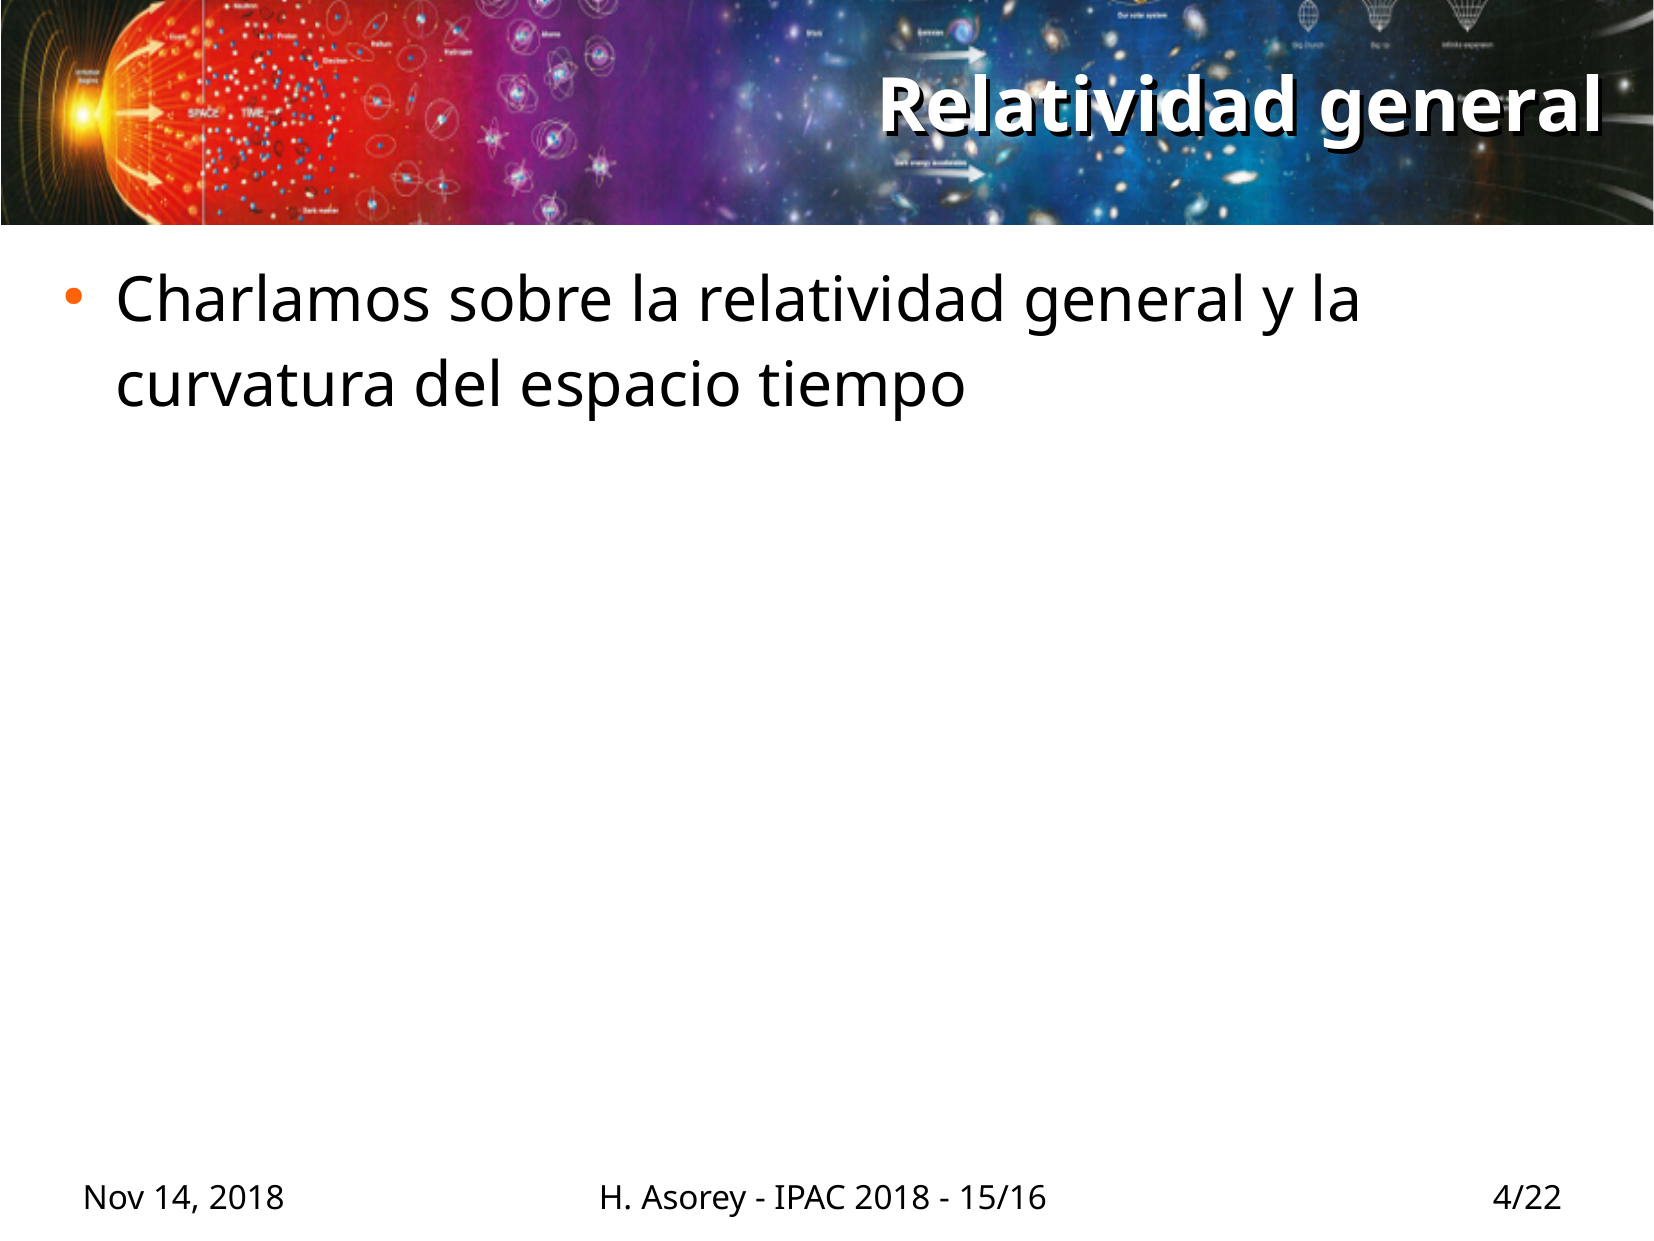

# Relatividad general
Charlamos sobre la relatividad general y la curvatura del espacio tiempo
Nov 14, 2018
H. Asorey - IPAC 2018 - 15/16
4